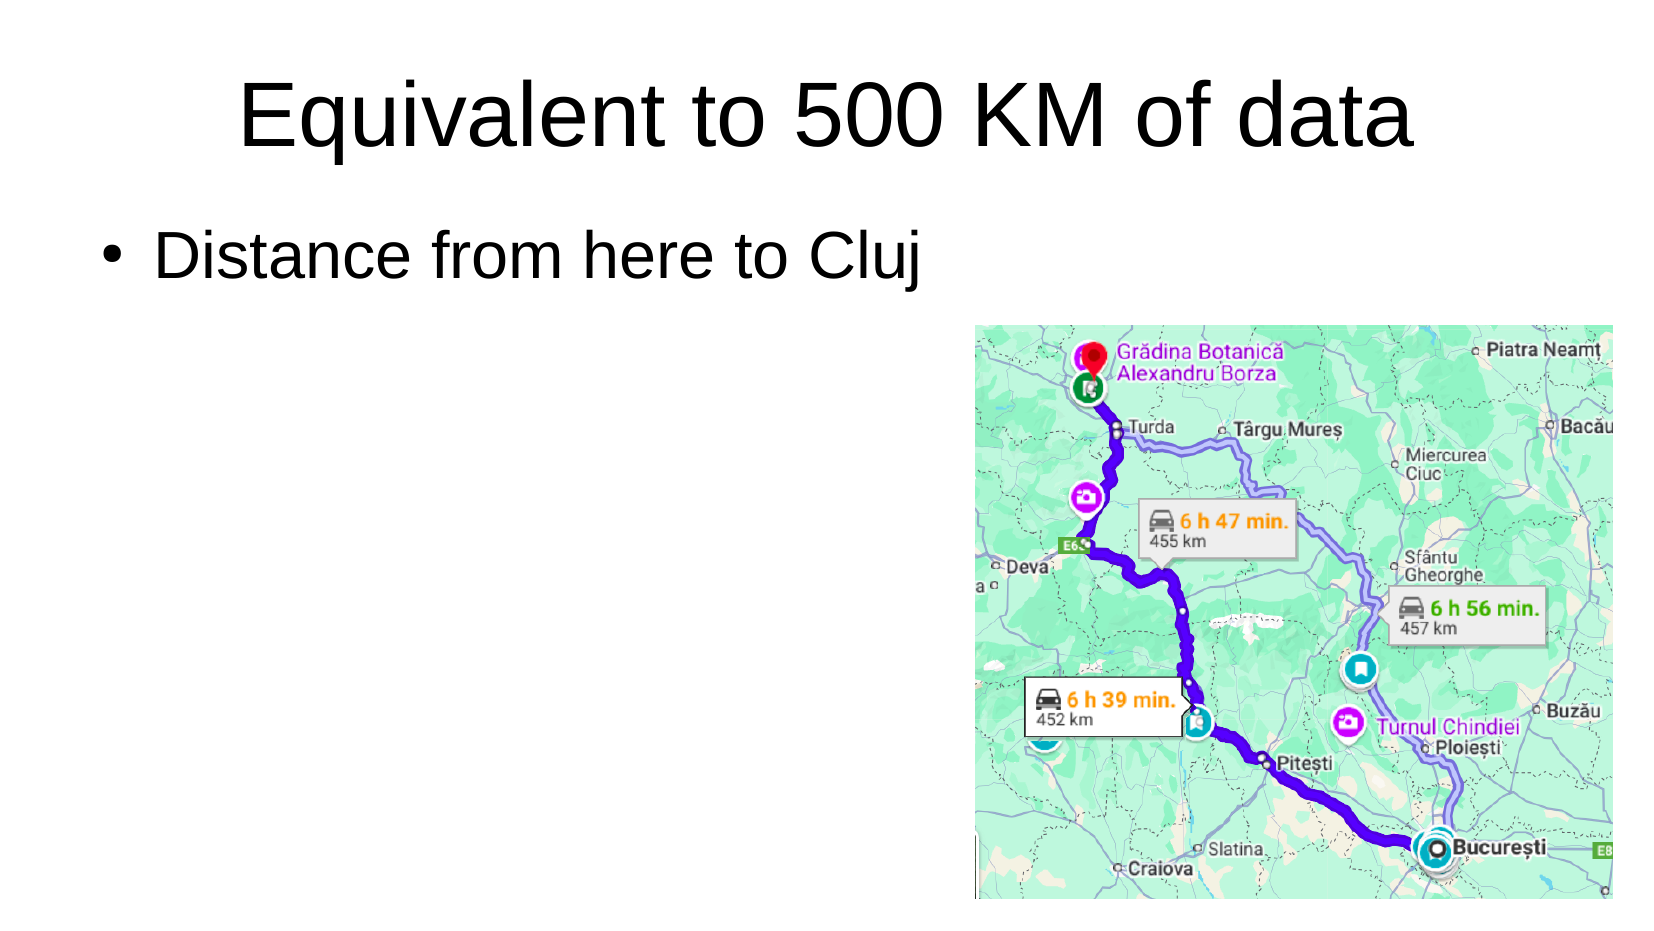

# Equivalent to 500 KM of data
Distance from here to Cluj